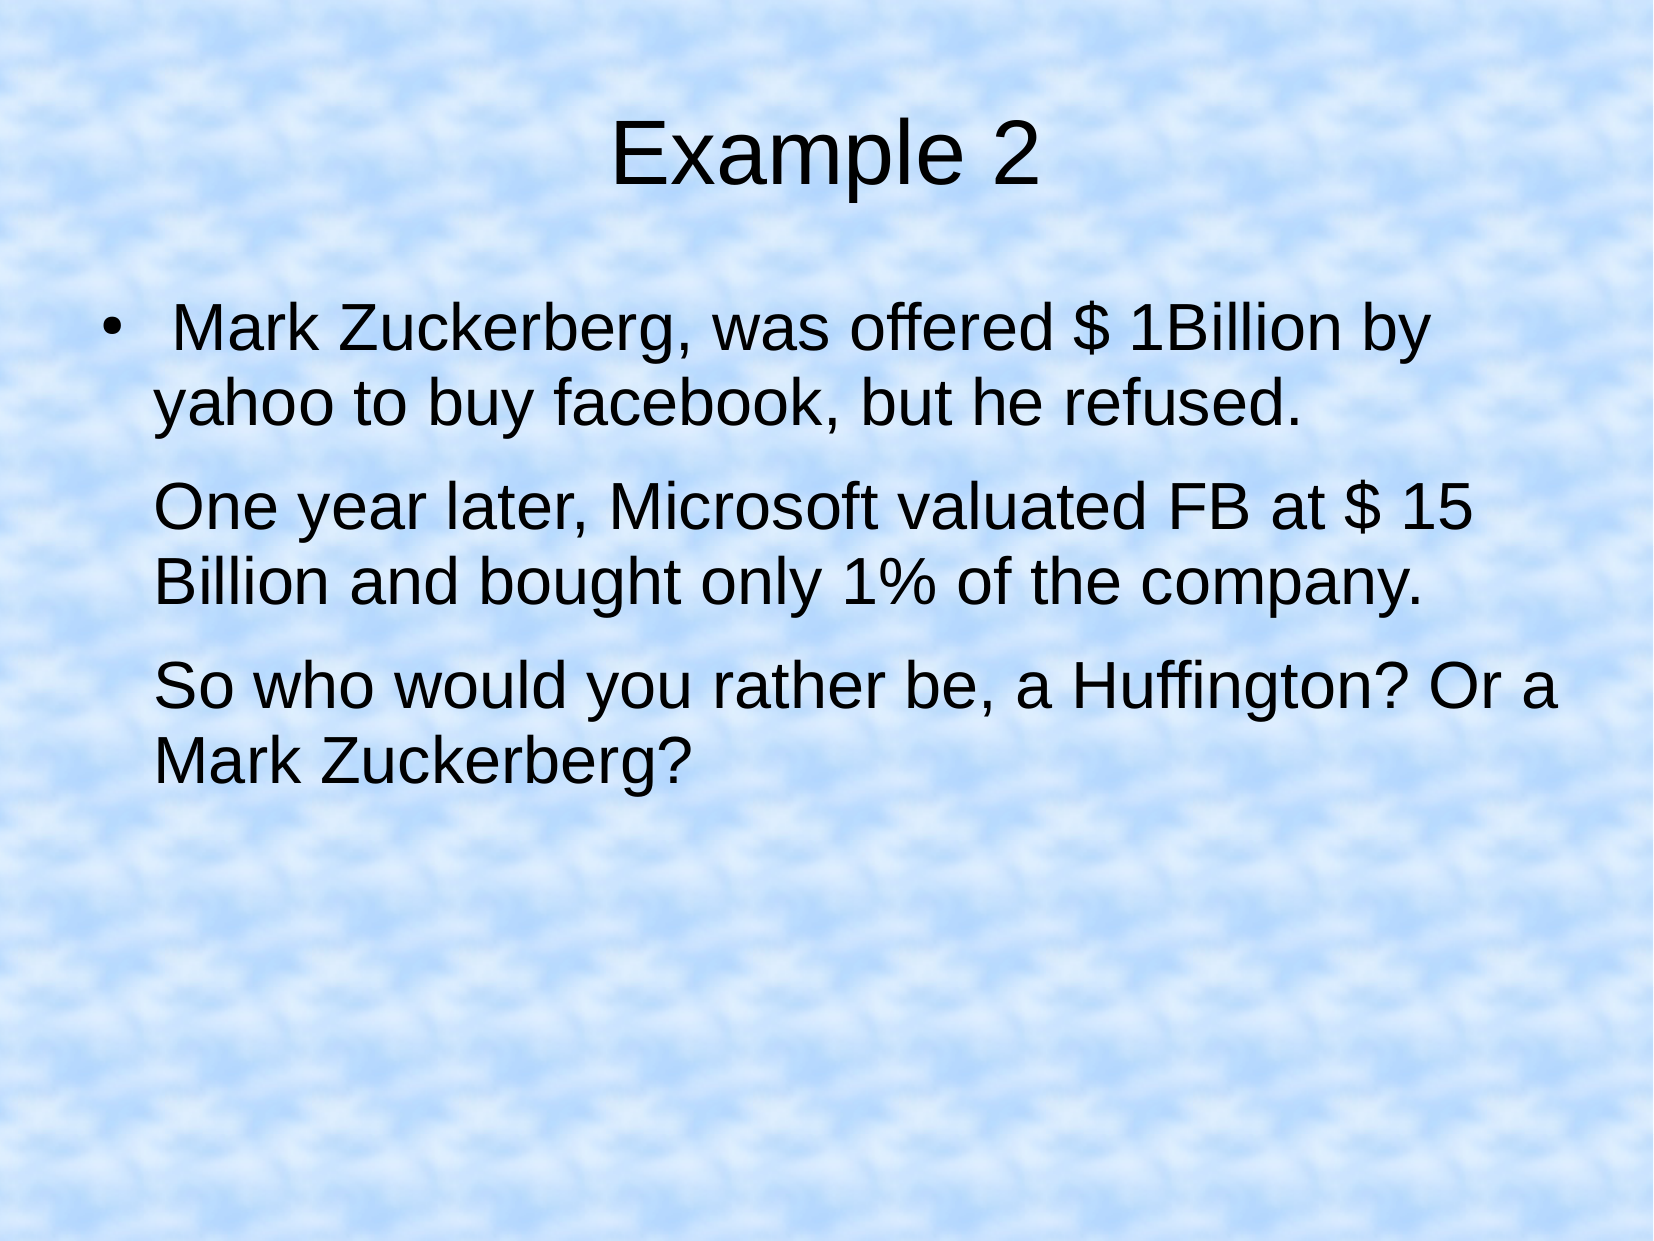

# Example 2
 Mark Zuckerberg, was offered $ 1Billion by yahoo to buy facebook, but he refused.
One year later, Microsoft valuated FB at $ 15 Billion and bought only 1% of the company.
So who would you rather be, a Huffington? Or a Mark Zuckerberg?